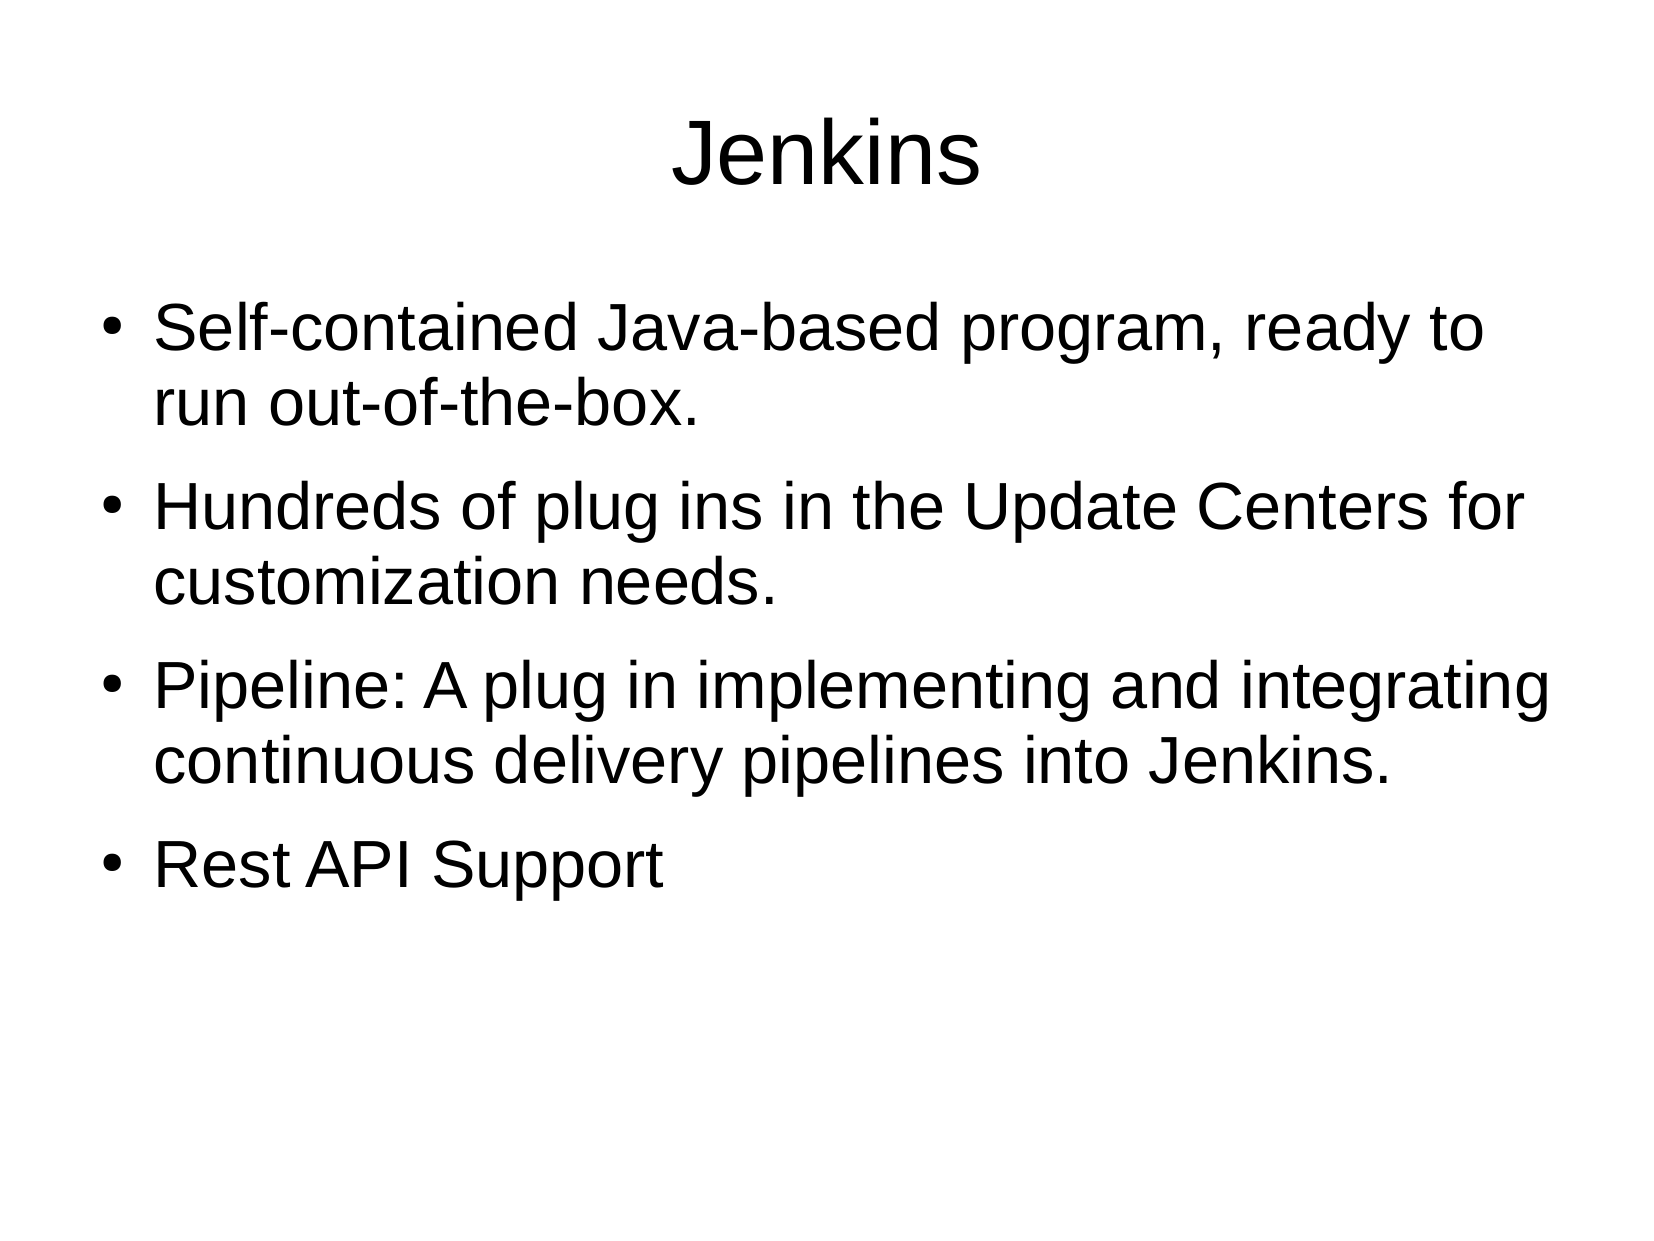

# Jenkins
Self-contained Java-based program, ready to run out-of-the-box.
Hundreds of plug ins in the Update Centers for customization needs.
Pipeline: A plug in implementing and integrating continuous delivery pipelines into Jenkins.
Rest API Support